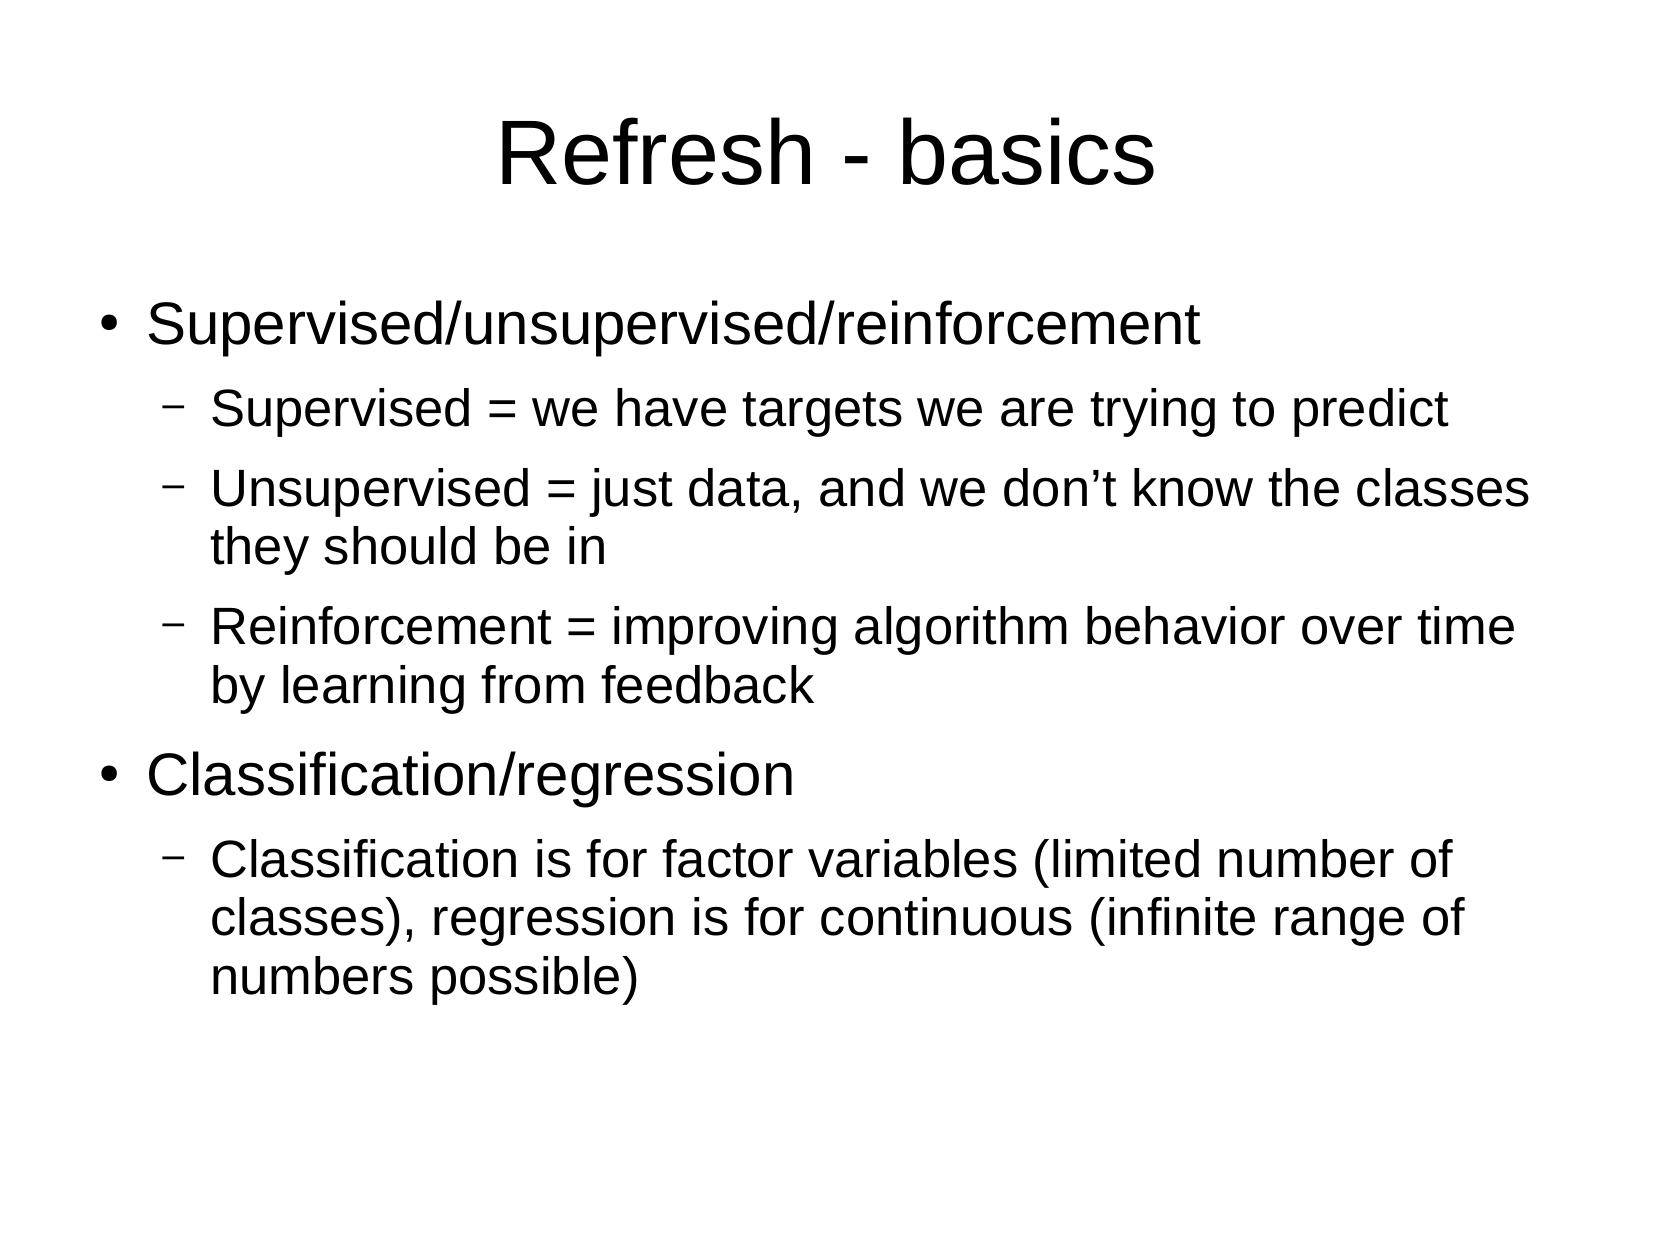

# Refresh - basics
Supervised/unsupervised/reinforcement
Supervised = we have targets we are trying to predict
Unsupervised = just data, and we don’t know the classes they should be in
Reinforcement = improving algorithm behavior over time by learning from feedback
Classification/regression
Classification is for factor variables (limited number of classes), regression is for continuous (infinite range of numbers possible)